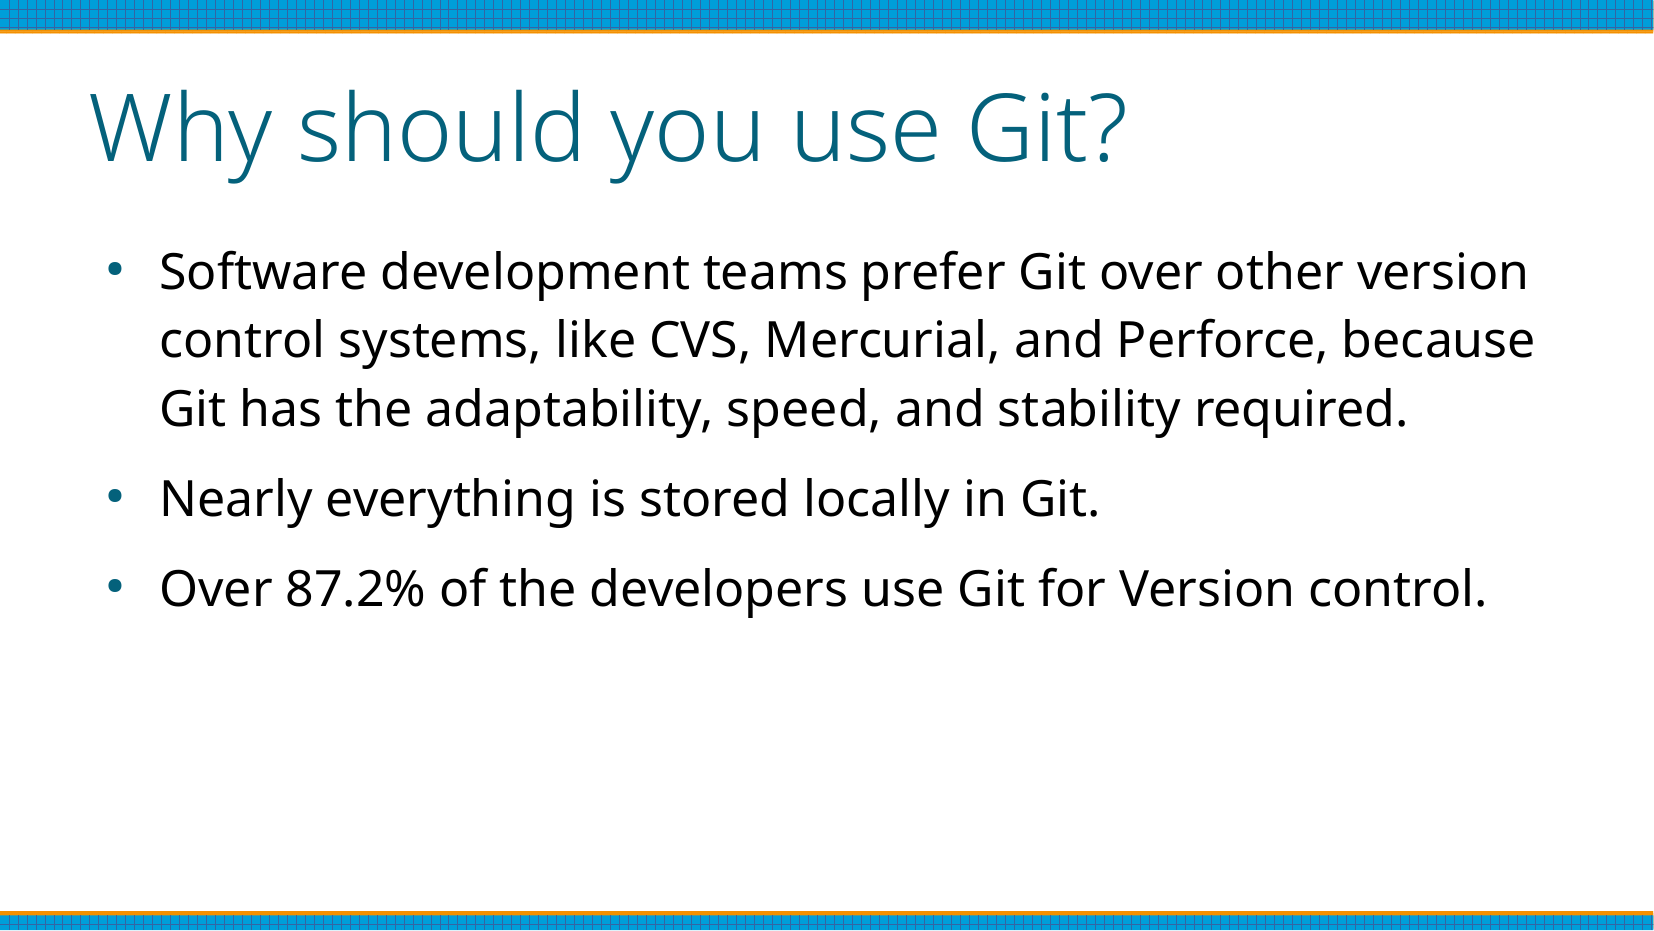

# Why should you use Git?
Software development teams prefer Git over other version control systems, like CVS, Mercurial, and Perforce, because Git has the adaptability, speed, and stability required.
Nearly everything is stored locally in Git.
Over 87.2% of the developers use Git for Version control.